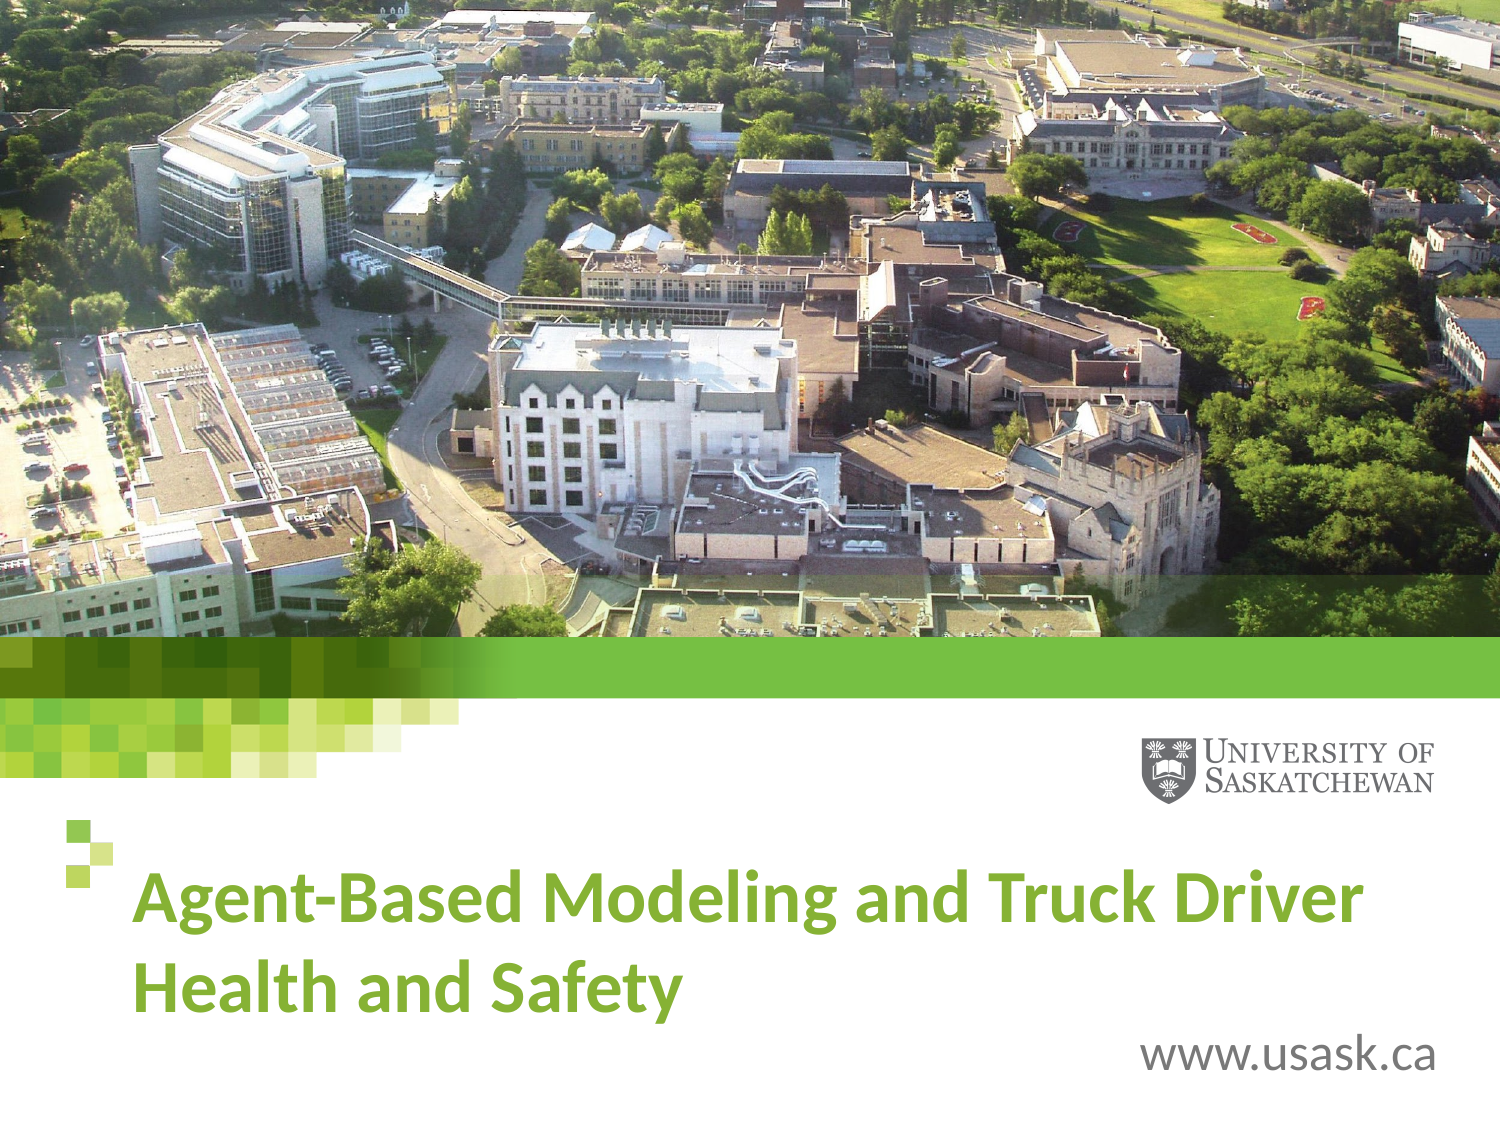

Agent-Based Modeling and Truck Driver Health and Safety
www.usask.ca